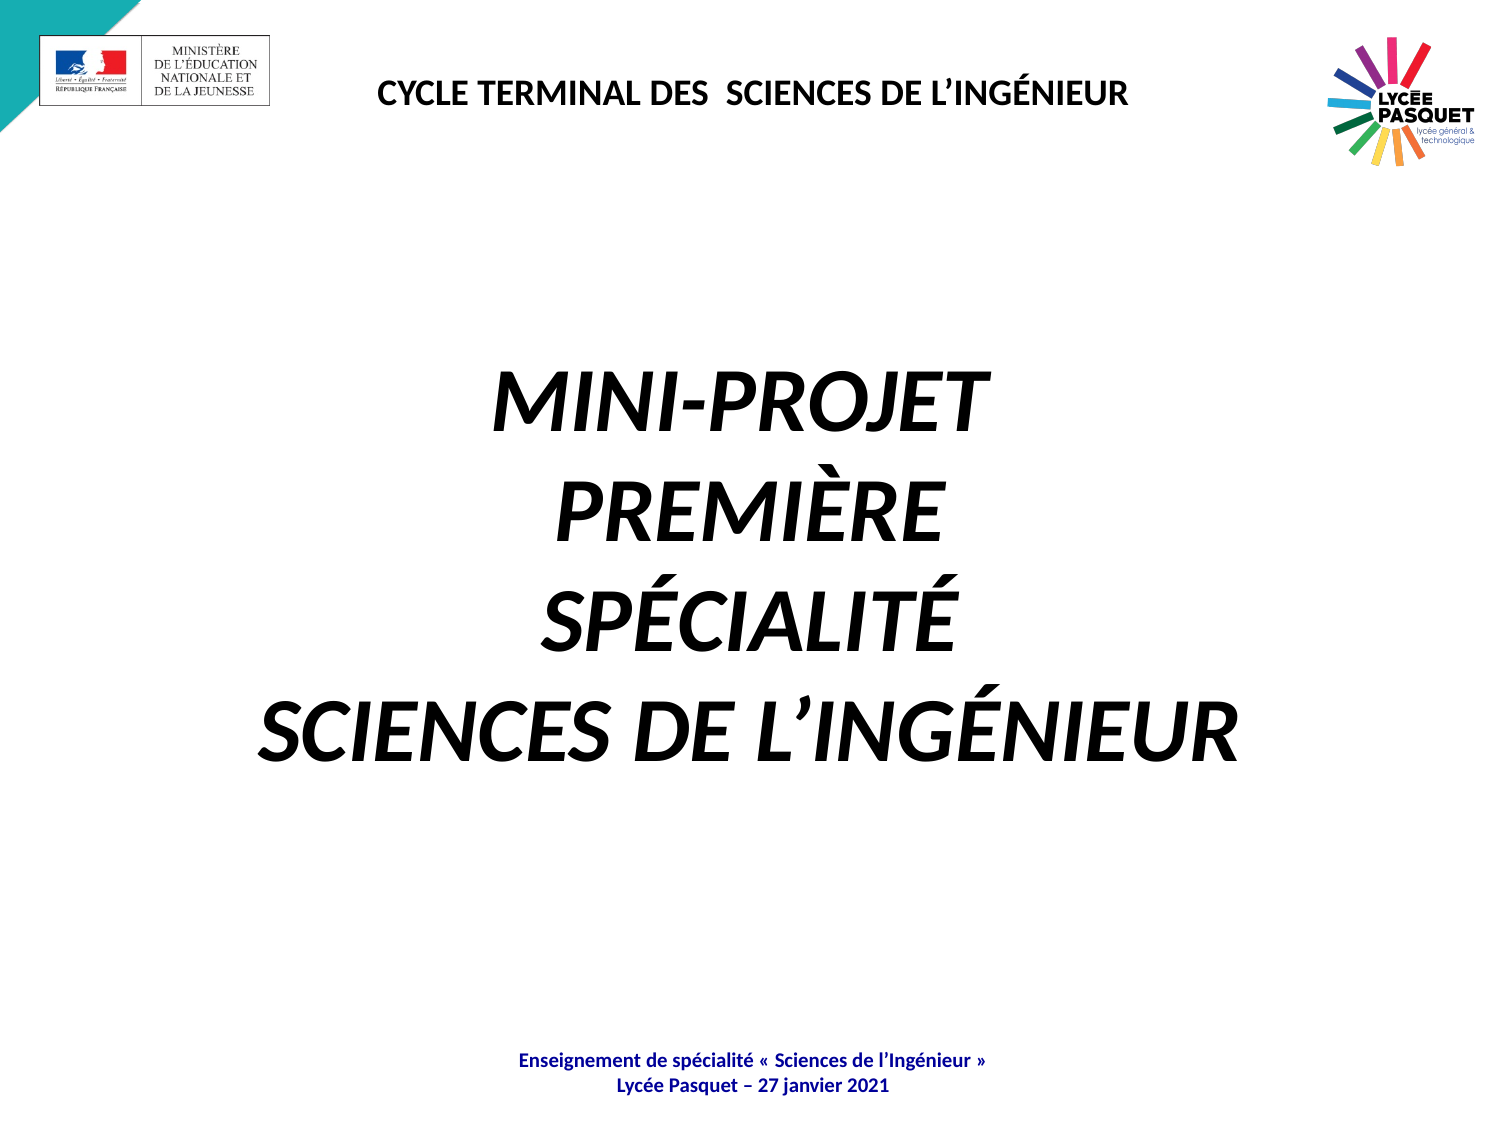

CYCLE TERMINAL DES SCIENCES DE L’INGÉNIEUR
MINI-PROJET
PREMIÈRE
SPÉCIALITÉ
SCIENCES DE L’INGÉNIEUR